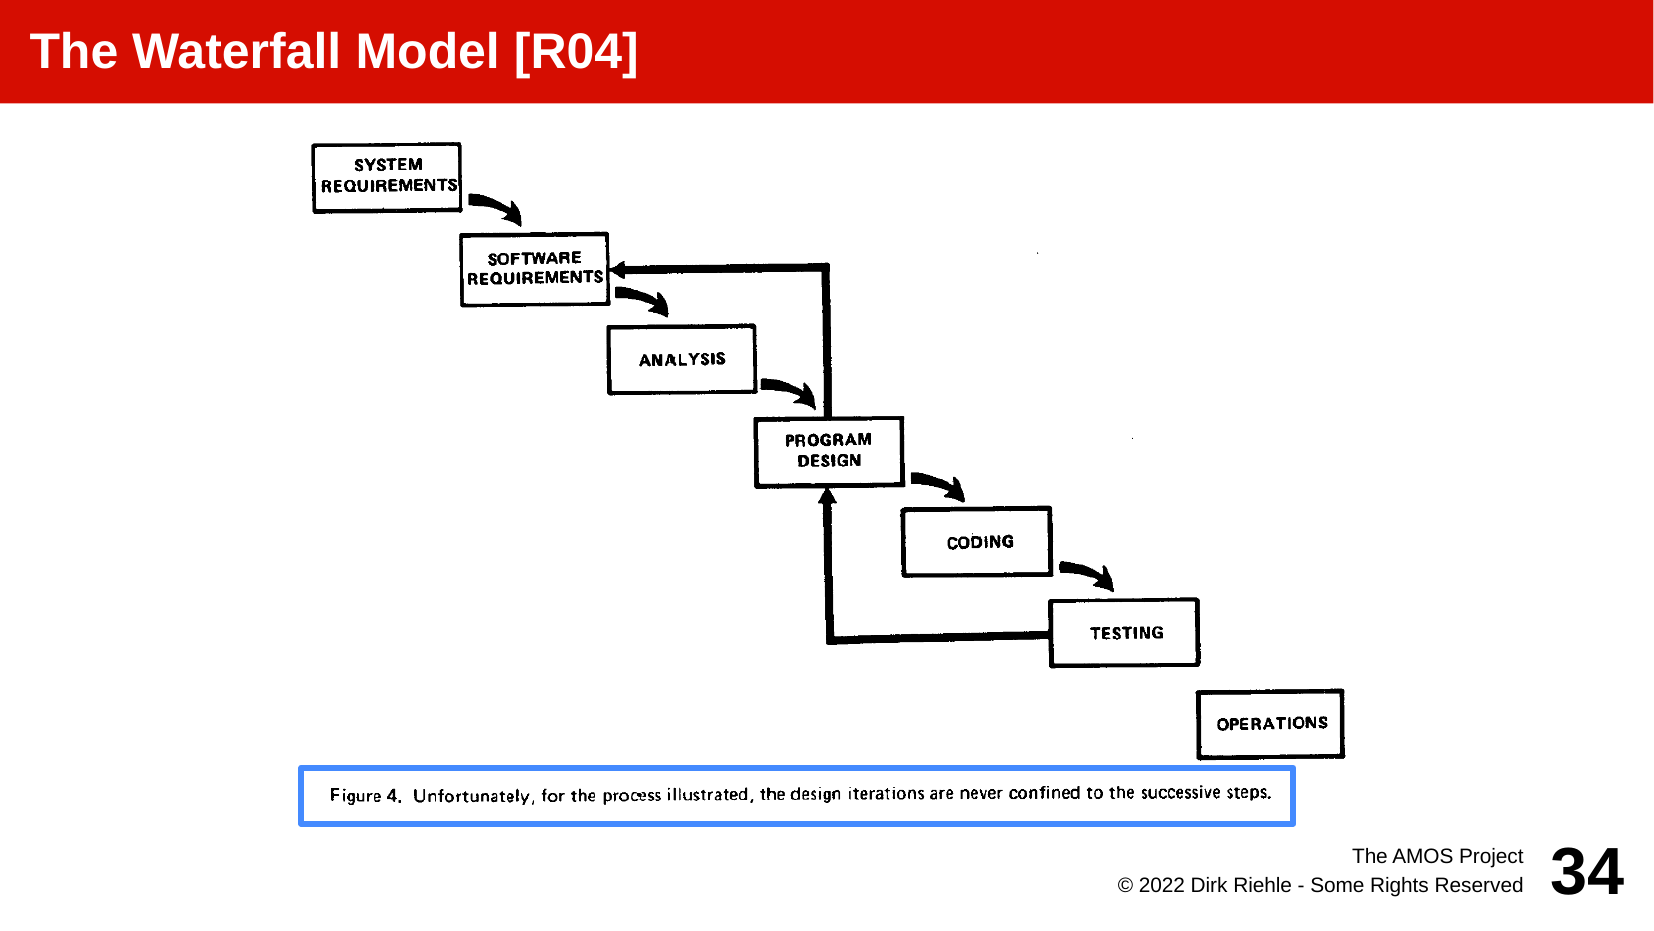

# The Waterfall Model [R04]
The AMOS Project
34
© 2022 Dirk Riehle - Some Rights Reserved